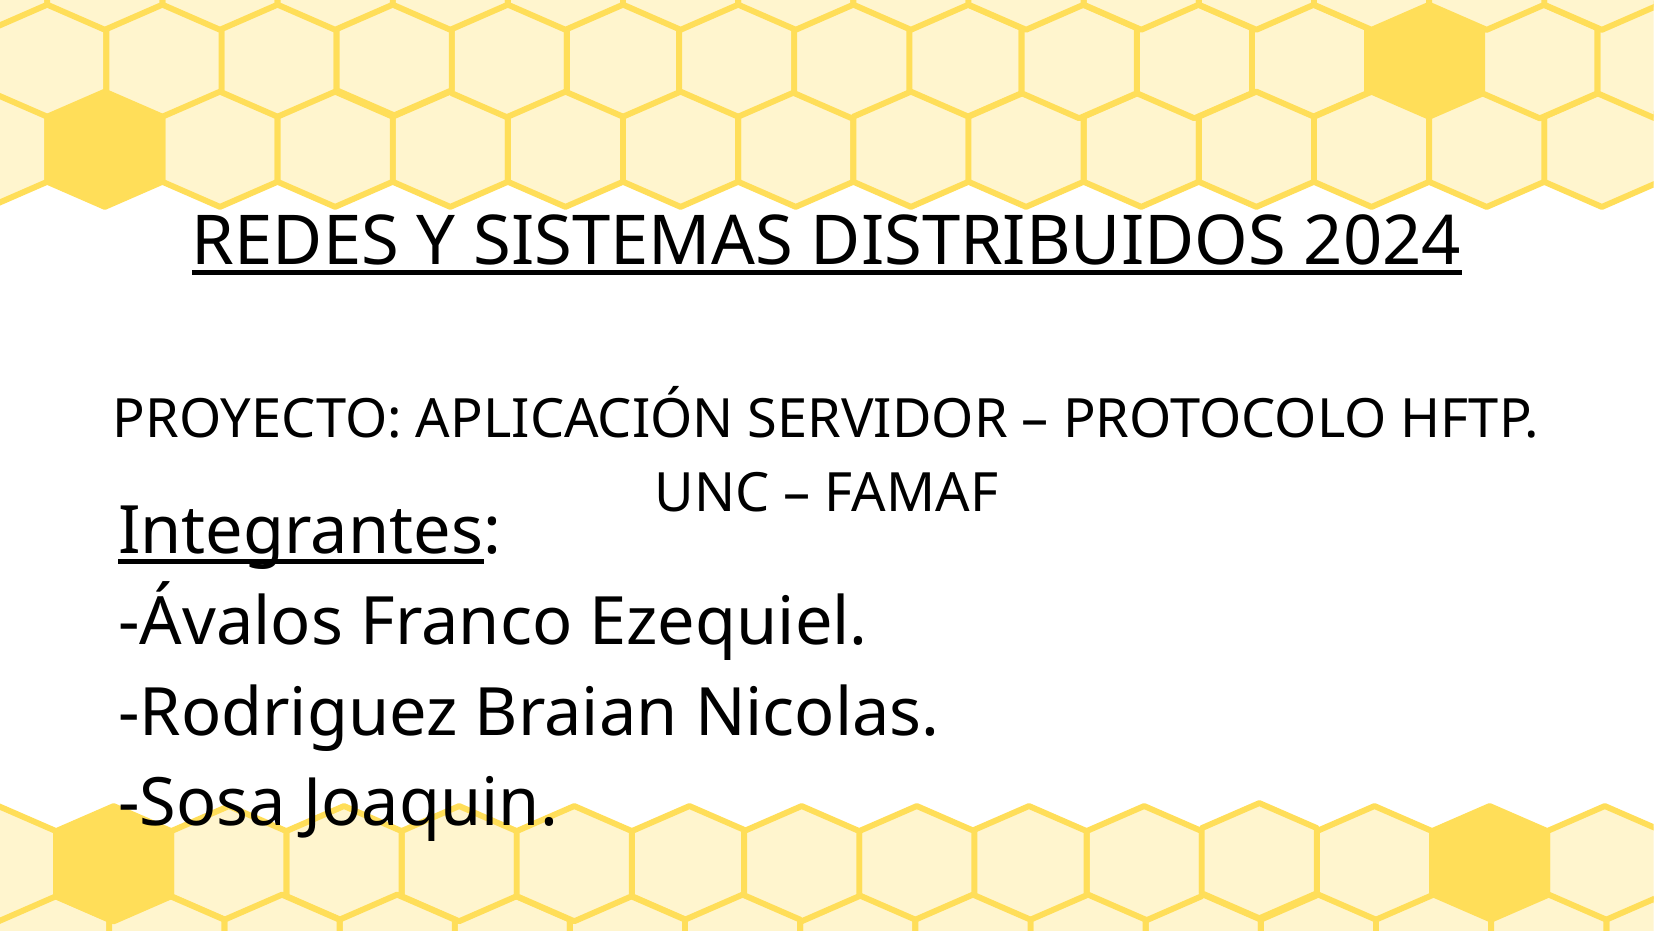

# REDES Y SISTEMAS DISTRIBUIDOS 2024 PROYECTO: APLICACIÓN SERVIDOR – PROTOCOLO HFTP. UNC – FAMAF
Integrantes:
-Ávalos Franco Ezequiel.
-Rodriguez Braian Nicolas.
-Sosa Joaquin.